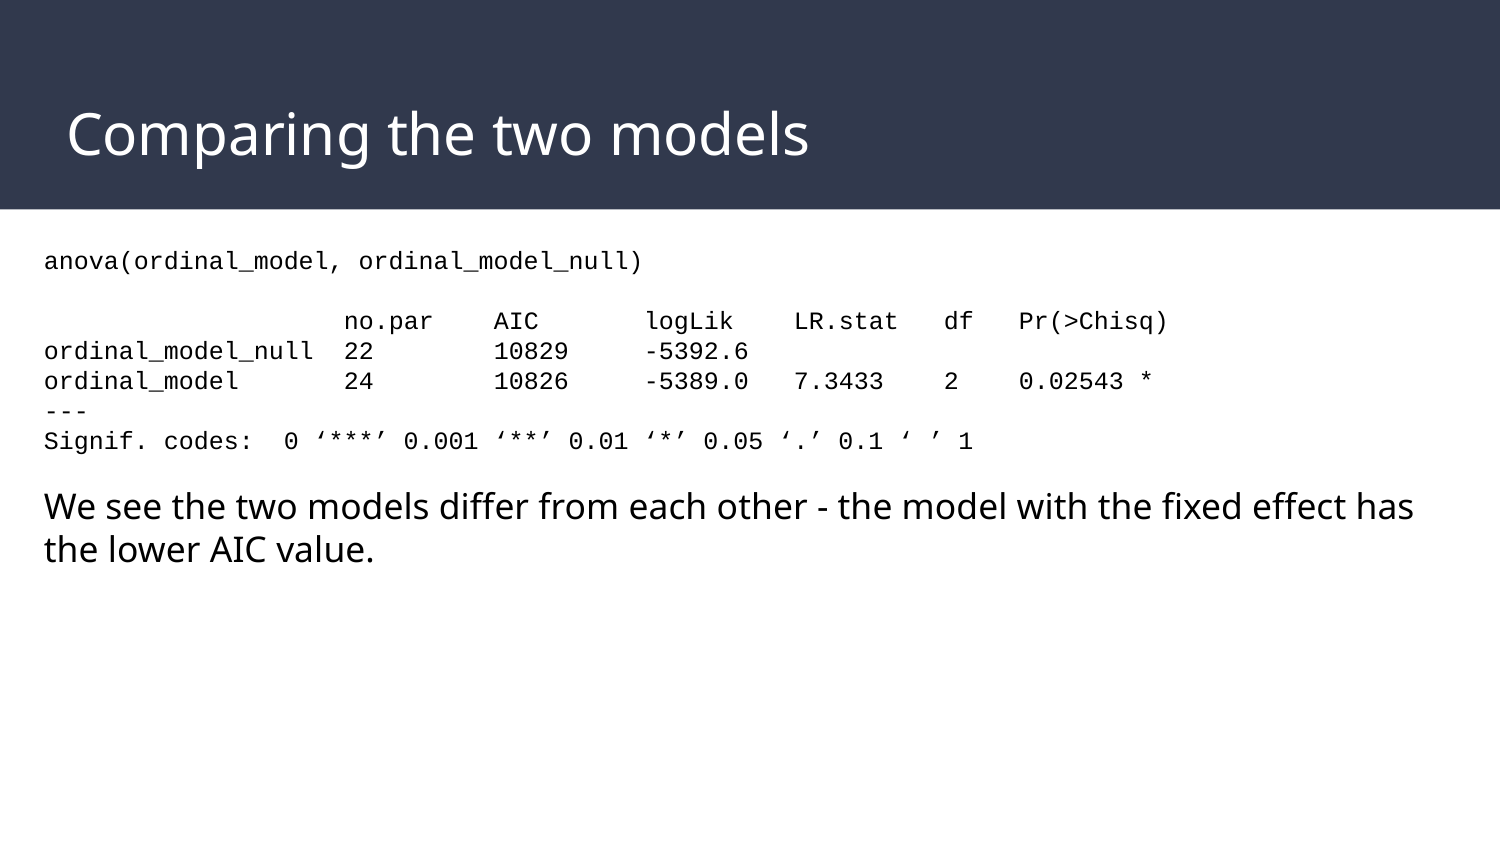

# Comparing the two models
anova(ordinal_model, ordinal_model_null)
 	no.par 	AIC 	logLik 	LR.stat 	df 	Pr(>Chisq)
ordinal_model_null 	22 		10829 	-5392.6
ordinal_model 	24 		10826 	-5389.0 	7.3433 	2	0.02543 *
---
Signif. codes: 0 ‘***’ 0.001 ‘**’ 0.01 ‘*’ 0.05 ‘.’ 0.1 ‘ ’ 1
We see the two models differ from each other - the model with the fixed effect has the lower AIC value.